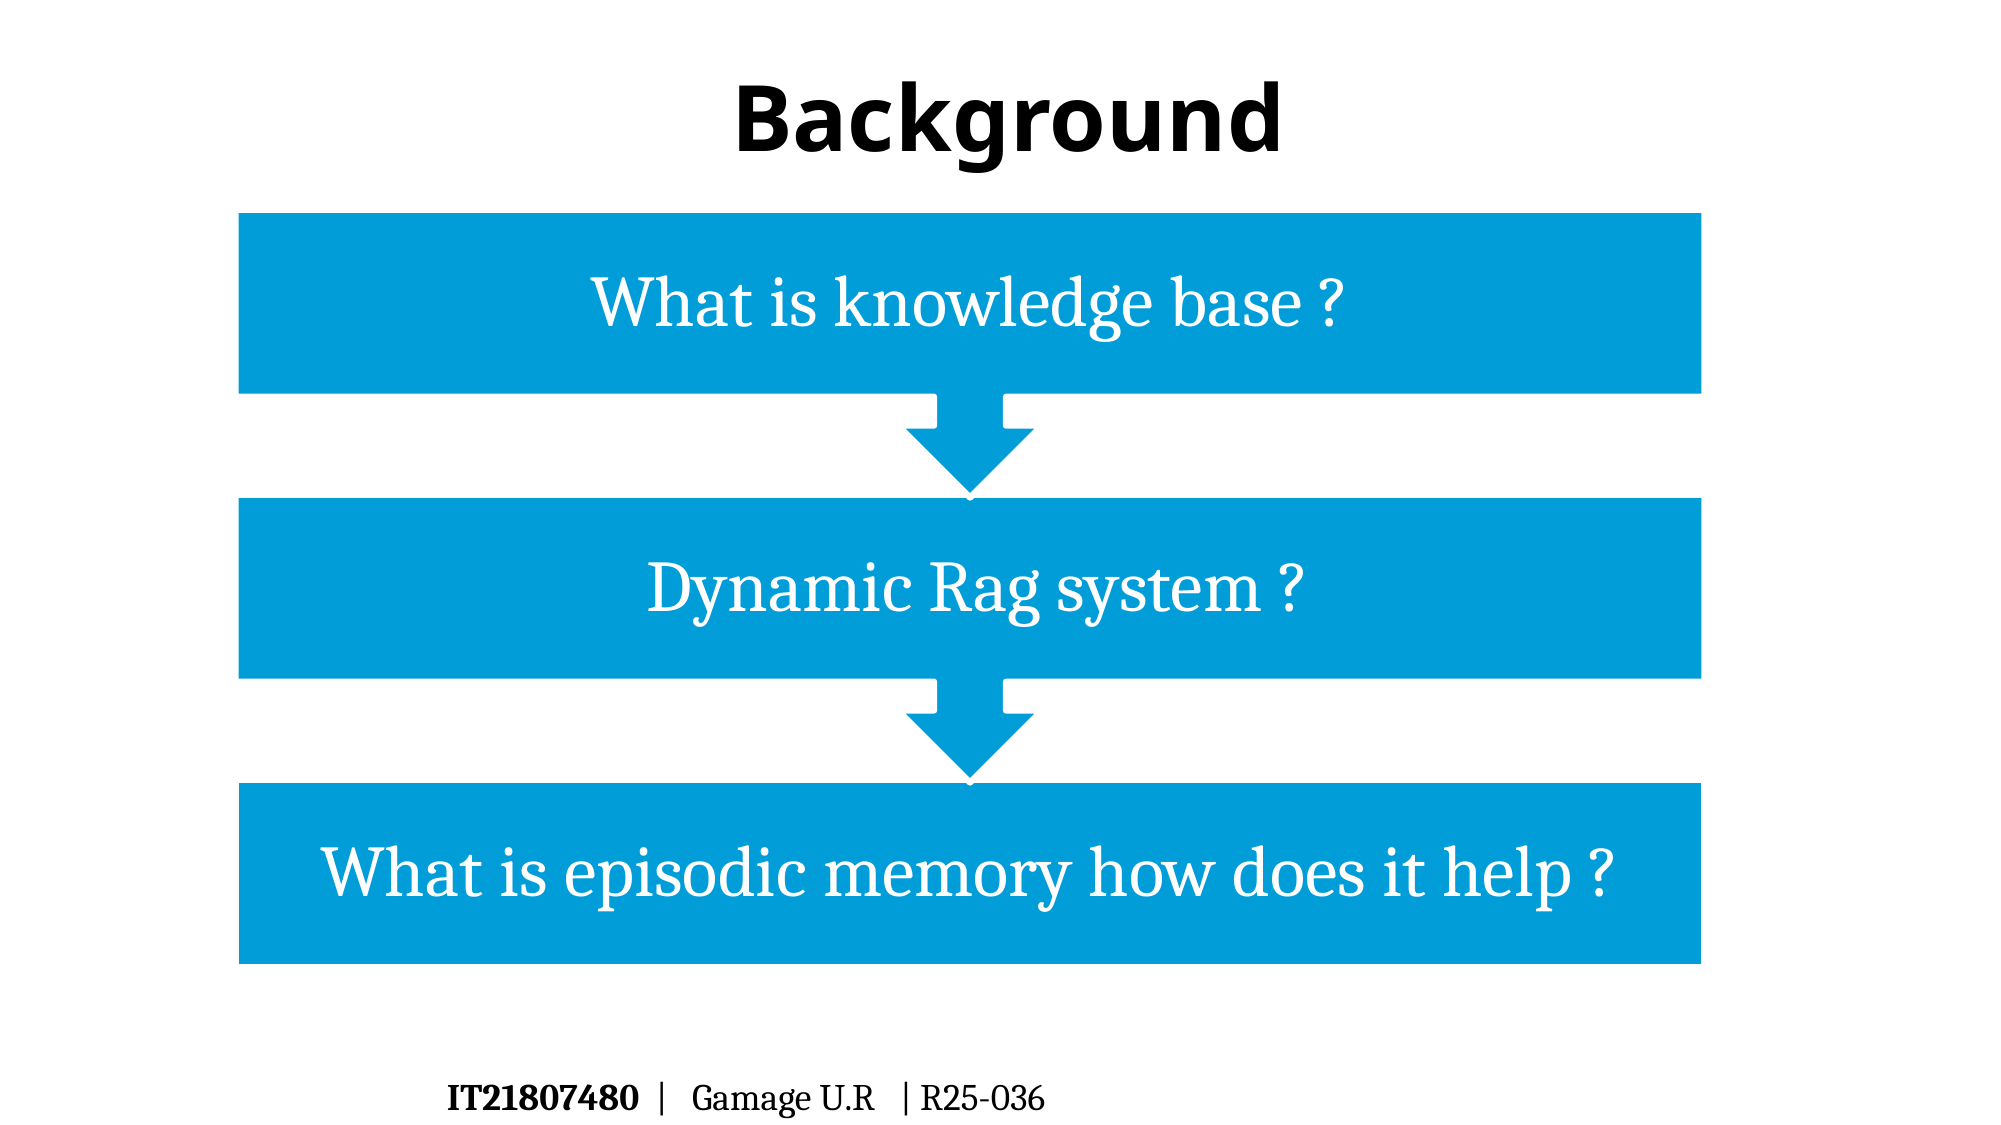

# Background
What is knowledge base ?
 Dynamic Rag system ?
What is episodic memory how does it help ?
IT21807480 | Gamage U.R  | R25-036